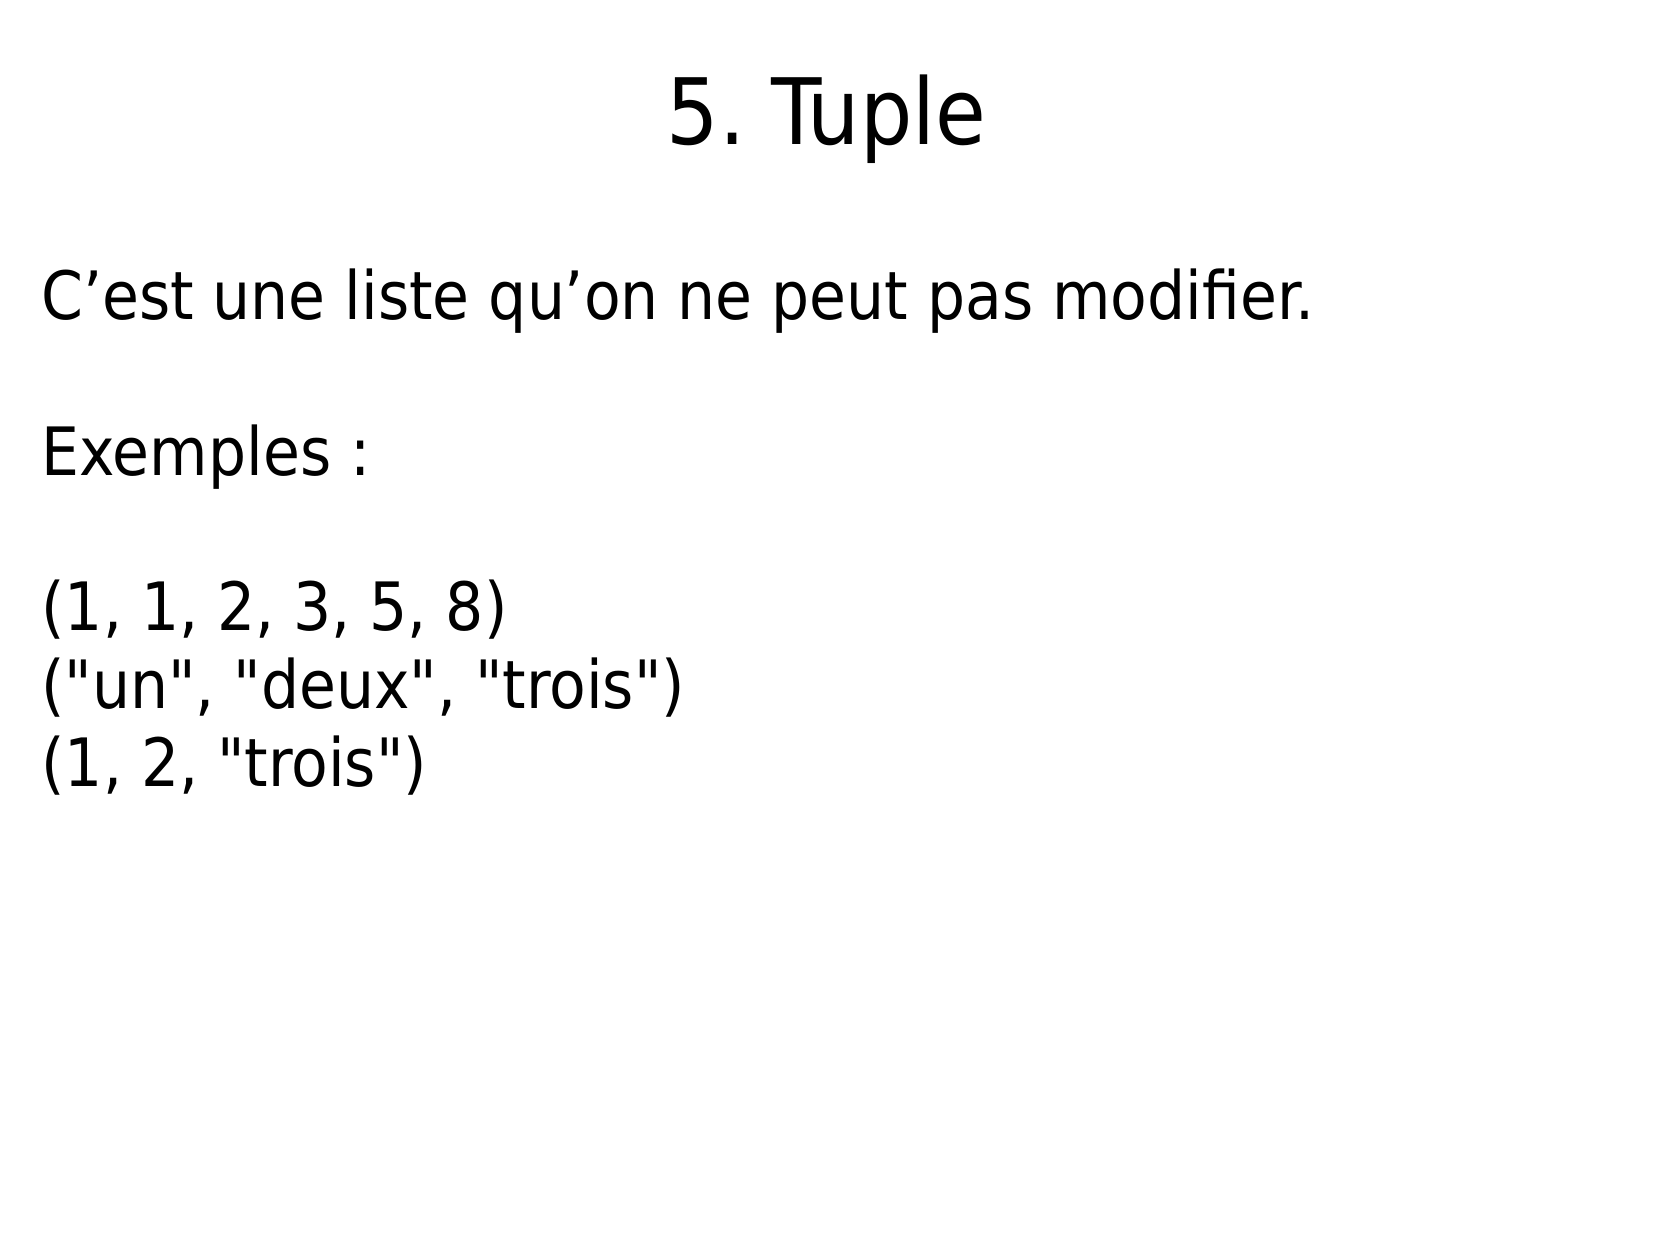

# 5. Tuple
C’est une liste qu’on ne peut pas modifier.
Exemples :
(1, 1, 2, 3, 5, 8)
("un", "deux", "trois")
(1, 2, "trois")